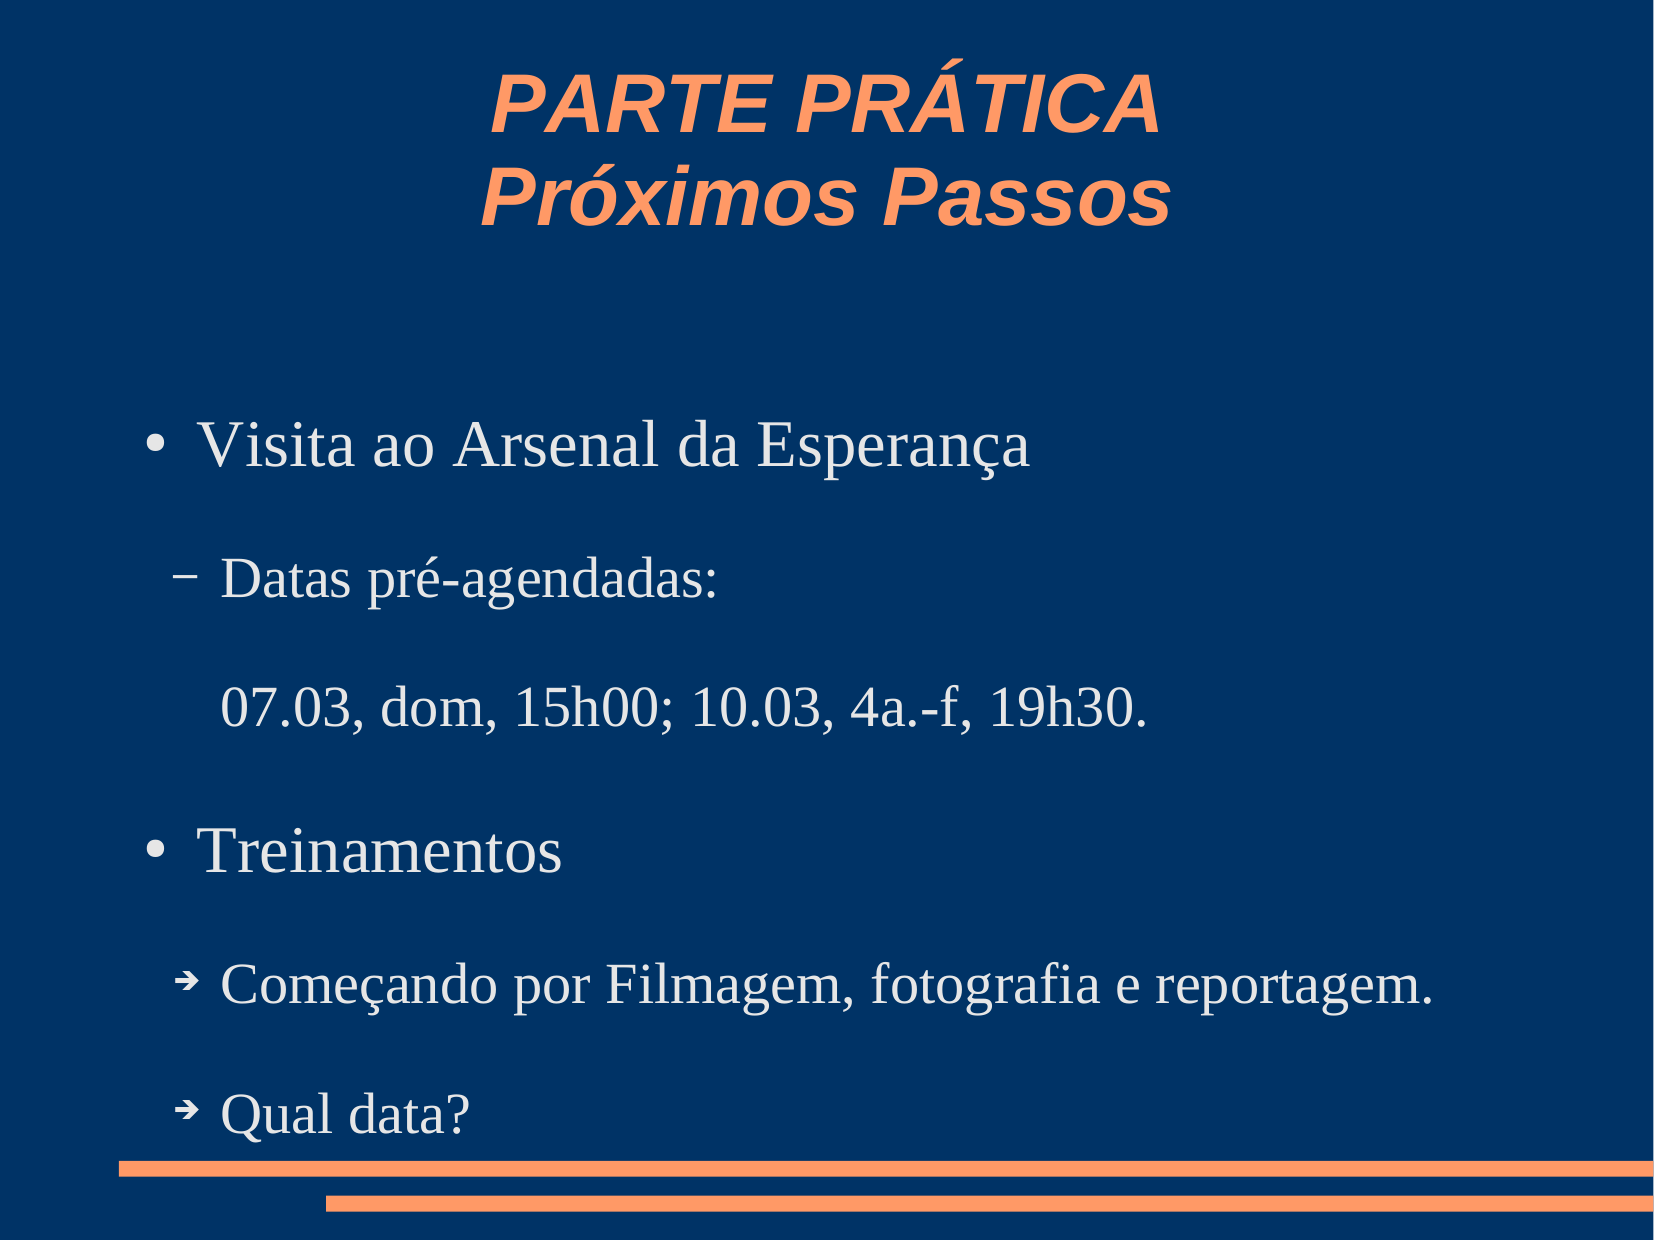

# PARTE PRÁTICA Próximos Passos
Visita ao Arsenal da Esperança
Datas pré-agendadas:
07.03, dom, 15h00; 10.03, 4a.-f, 19h30.
Treinamentos
Começando por Filmagem, fotografia e reportagem.
Qual data?